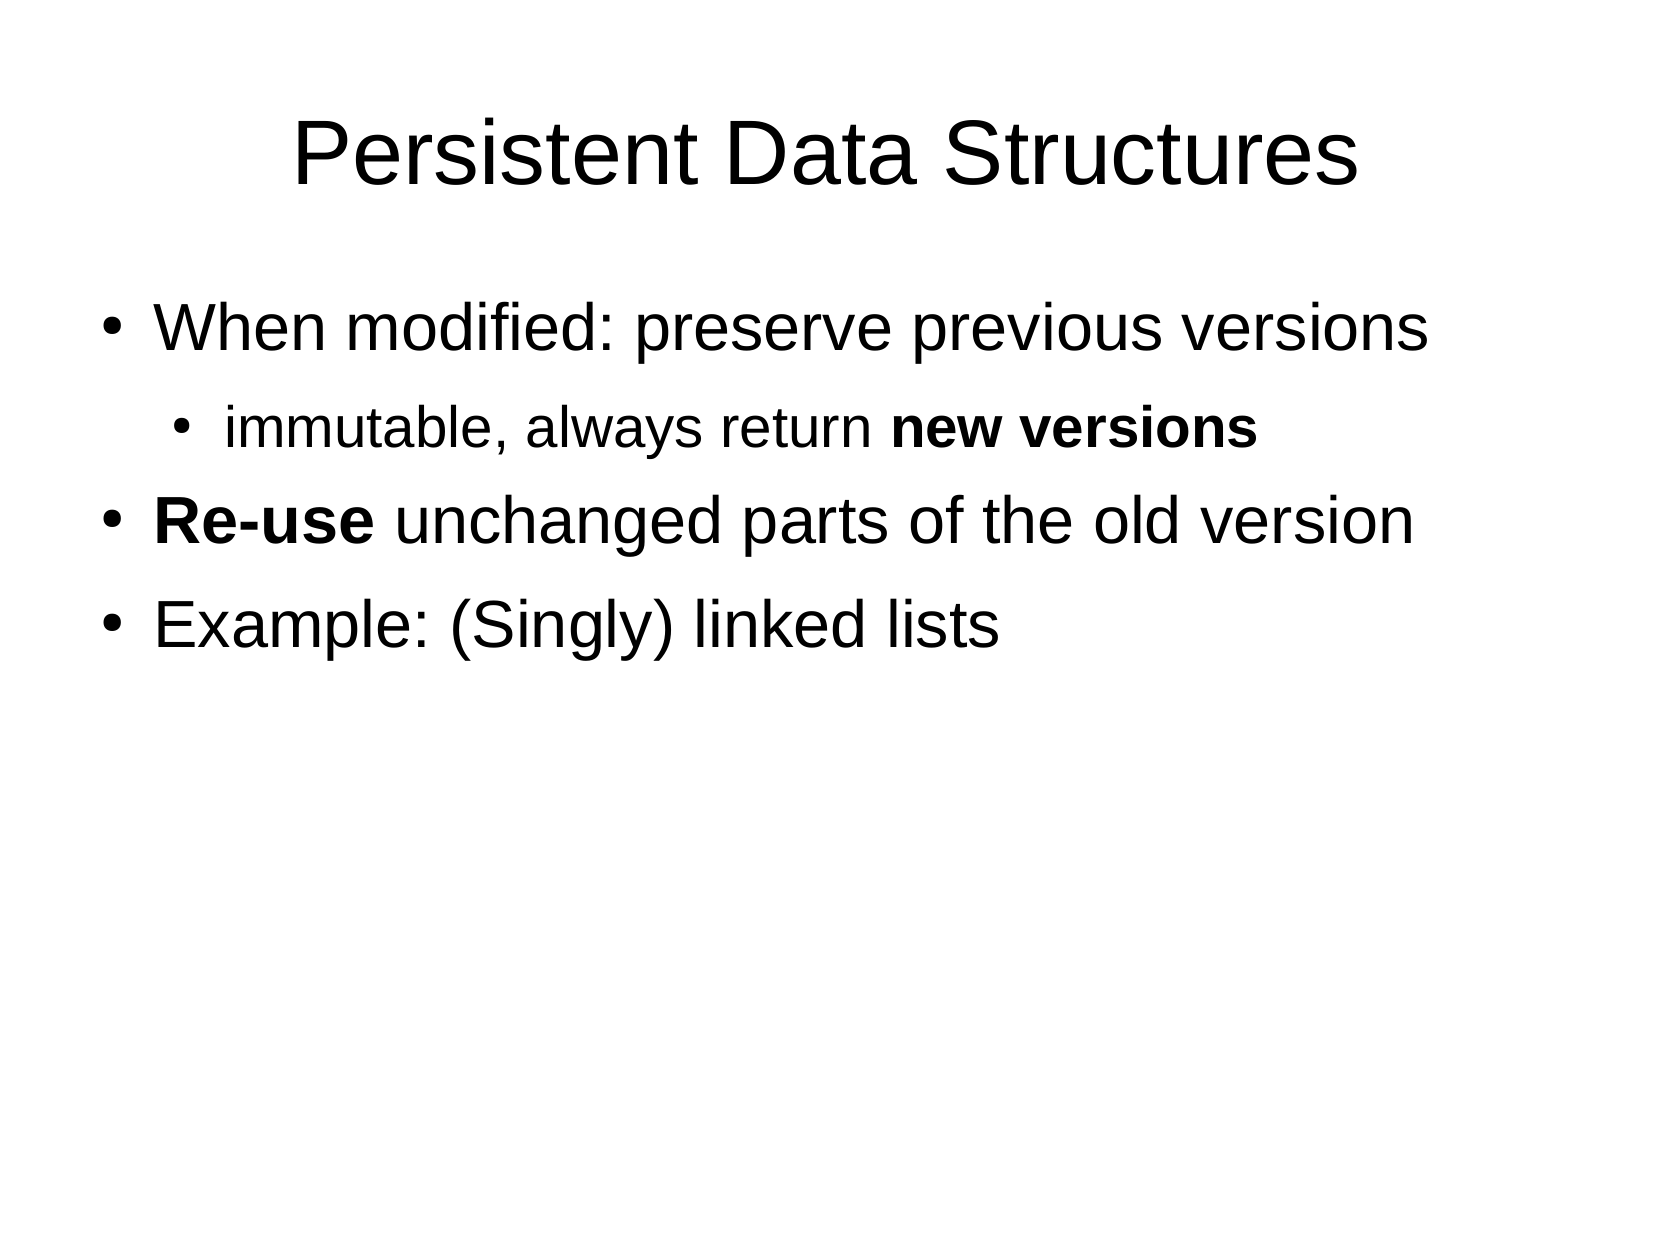

# Persistent Data Structures
When modified: preserve previous versions
immutable, always return new versions
Re-use unchanged parts of the old version
Example: (Singly) linked lists